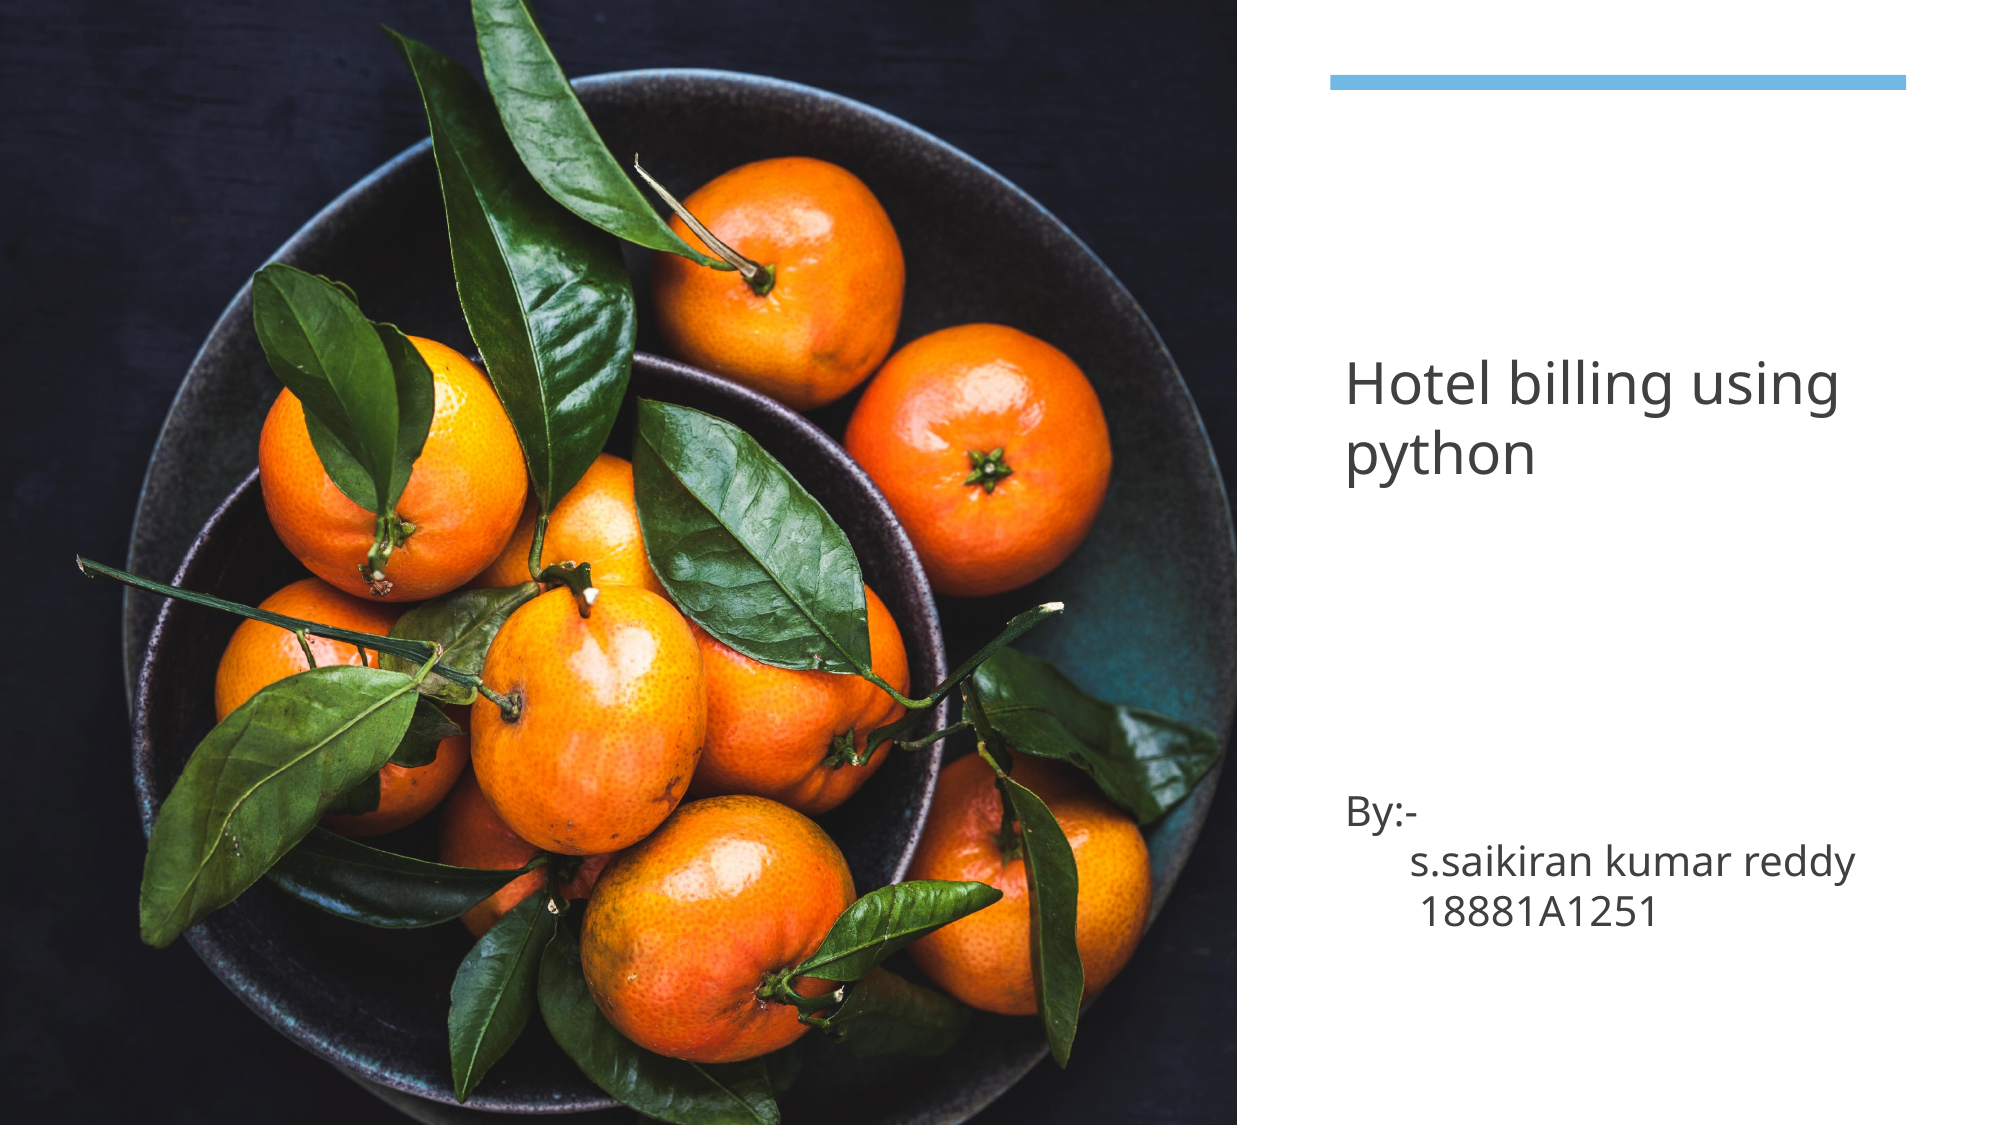

# Hotel billing using python
By:-
 s.saikiran kumar reddy
	18881A1251